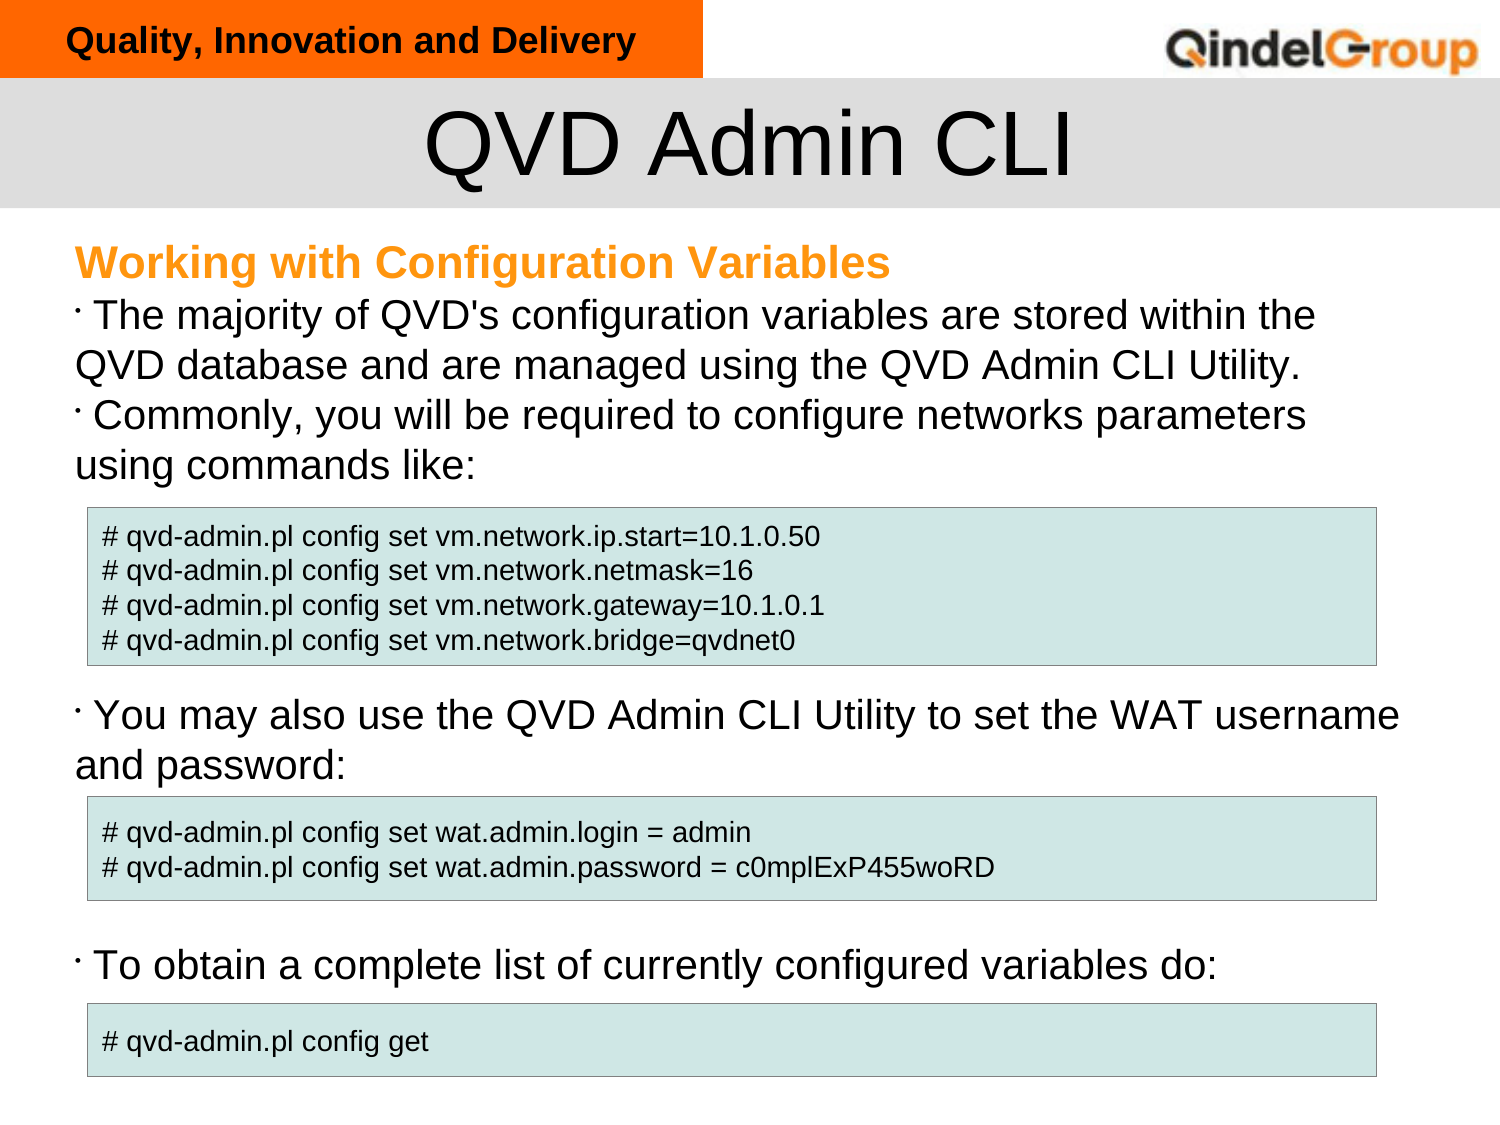

# QVD Admin CLI
Working with Configuration Variables
 The majority of QVD's configuration variables are stored within the QVD database and are managed using the QVD Admin CLI Utility.
 Commonly, you will be required to configure networks parameters using commands like:
 You may also use the QVD Admin CLI Utility to set the WAT username and password:
 To obtain a complete list of currently configured variables do:
# qvd-admin.pl config set vm.network.ip.start=10.1.0.50
# qvd-admin.pl config set vm.network.netmask=16
# qvd-admin.pl config set vm.network.gateway=10.1.0.1
# qvd-admin.pl config set vm.network.bridge=qvdnet0
# qvd-admin.pl config set wat.admin.login = admin
# qvd-admin.pl config set wat.admin.password = c0mplExP455woRD
# qvd-admin.pl config get